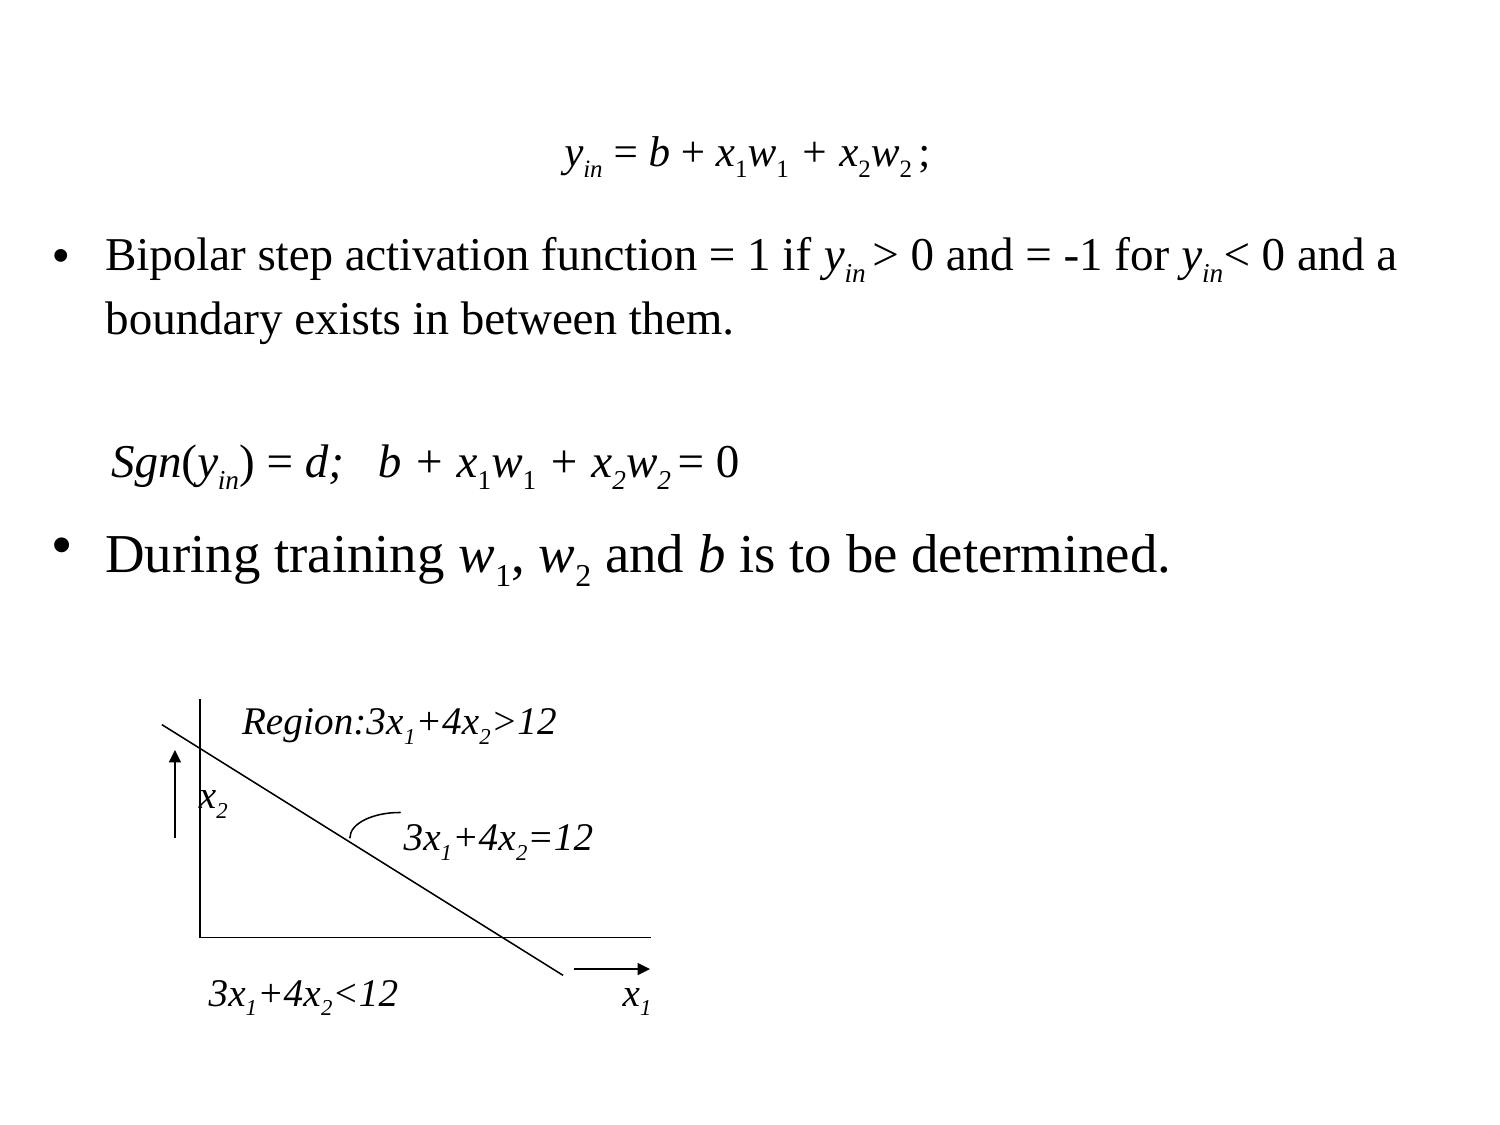

# yin = b + x1w1 + x2w2 ;
Bipolar step activation function = 1 if yin > 0 and = -1 for yin< 0 and a boundary exists in between them.
 Sgn(yin) = d; b + x1w1 + x2w2 = 0
During training w1, w2 and b is to be determined.
 Region:3x1+4x2>12
 x2
 3x1+4x2=12
 3x1+4x2<12 x1